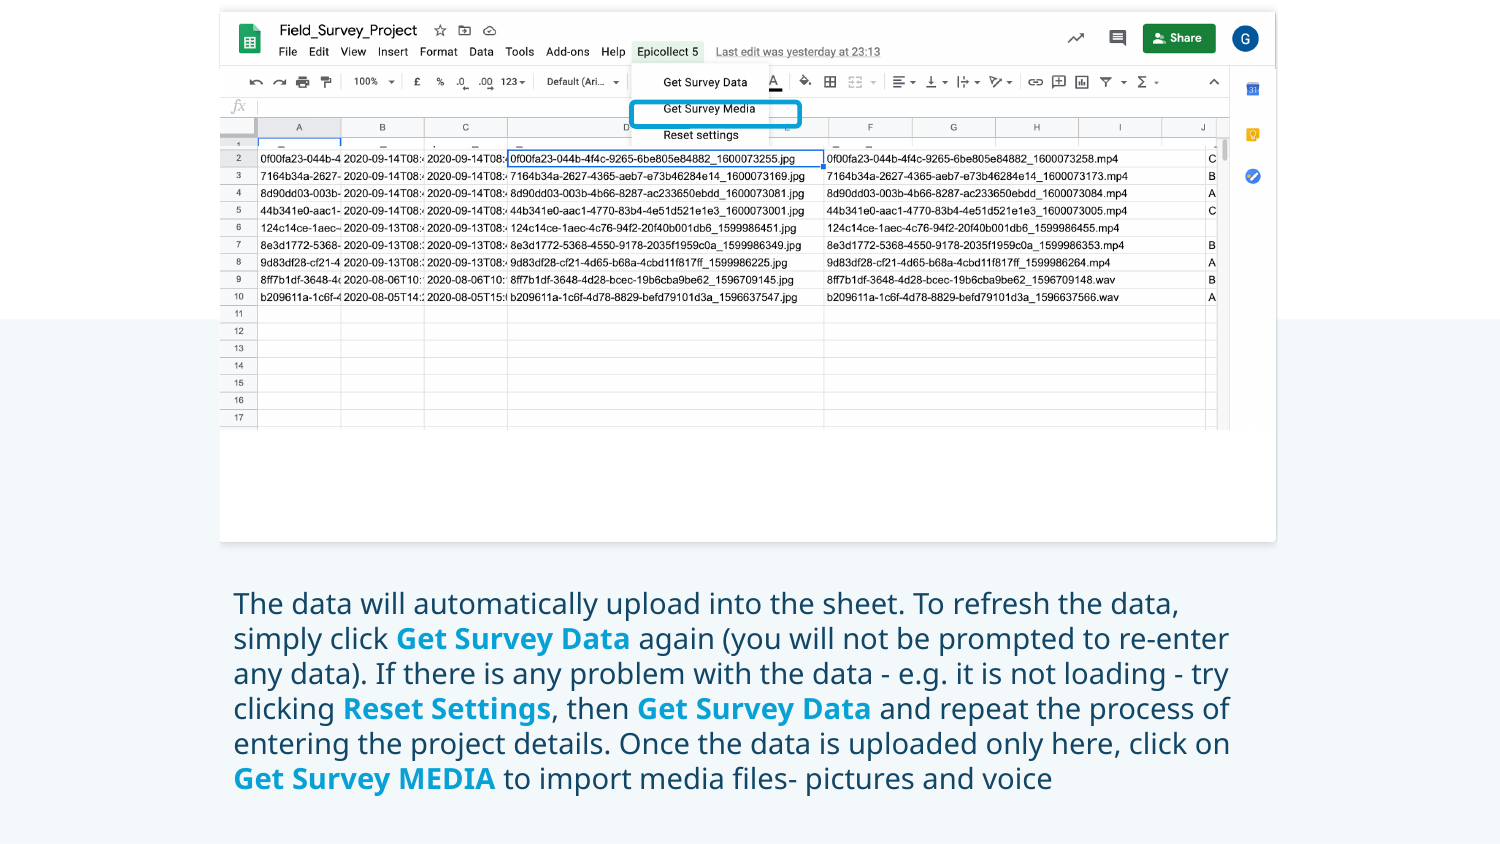

The data will automatically upload into the sheet. To refresh the data, simply click Get Survey Data again (you will not be prompted to re-enter any data). If there is any problem with the data - e.g. it is not loading - try clicking Reset Settings, then Get Survey Data and repeat the process of entering the project details. Once the data is uploaded only here, click on Get Survey MEDIA to import media files- pictures and voice